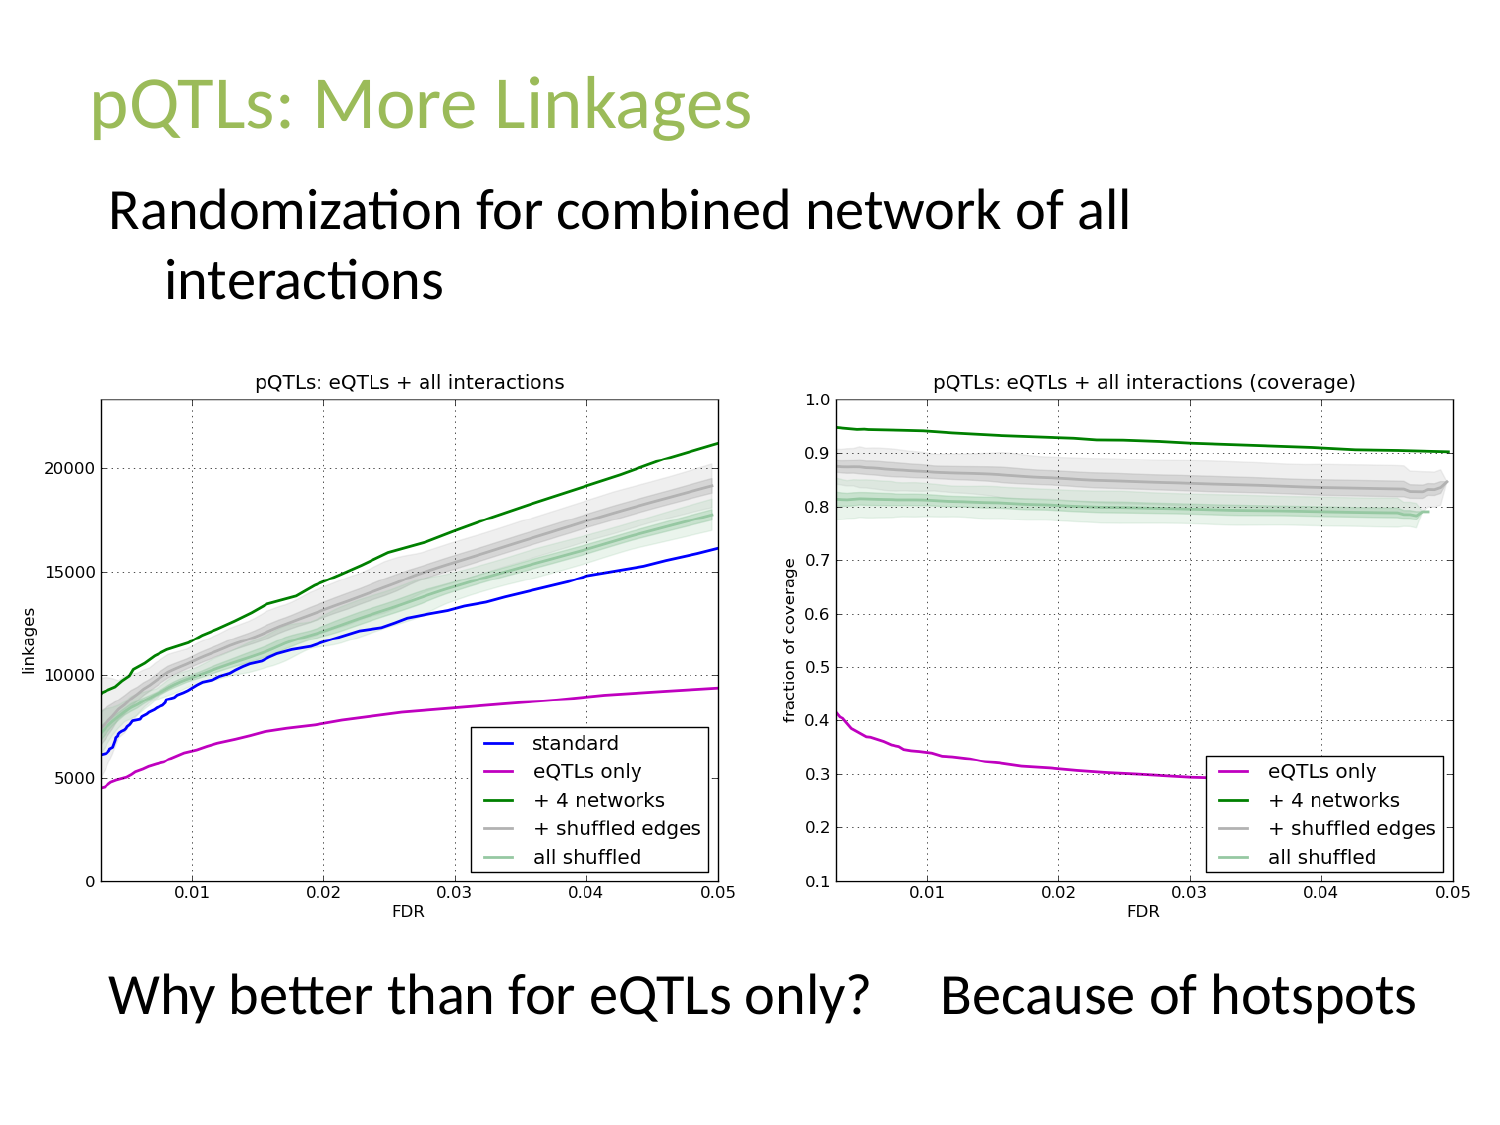

pQTLs: More Linkages
Randomization for combined network of all interactions
Why better than for eQTLs only?
Because of hotspots